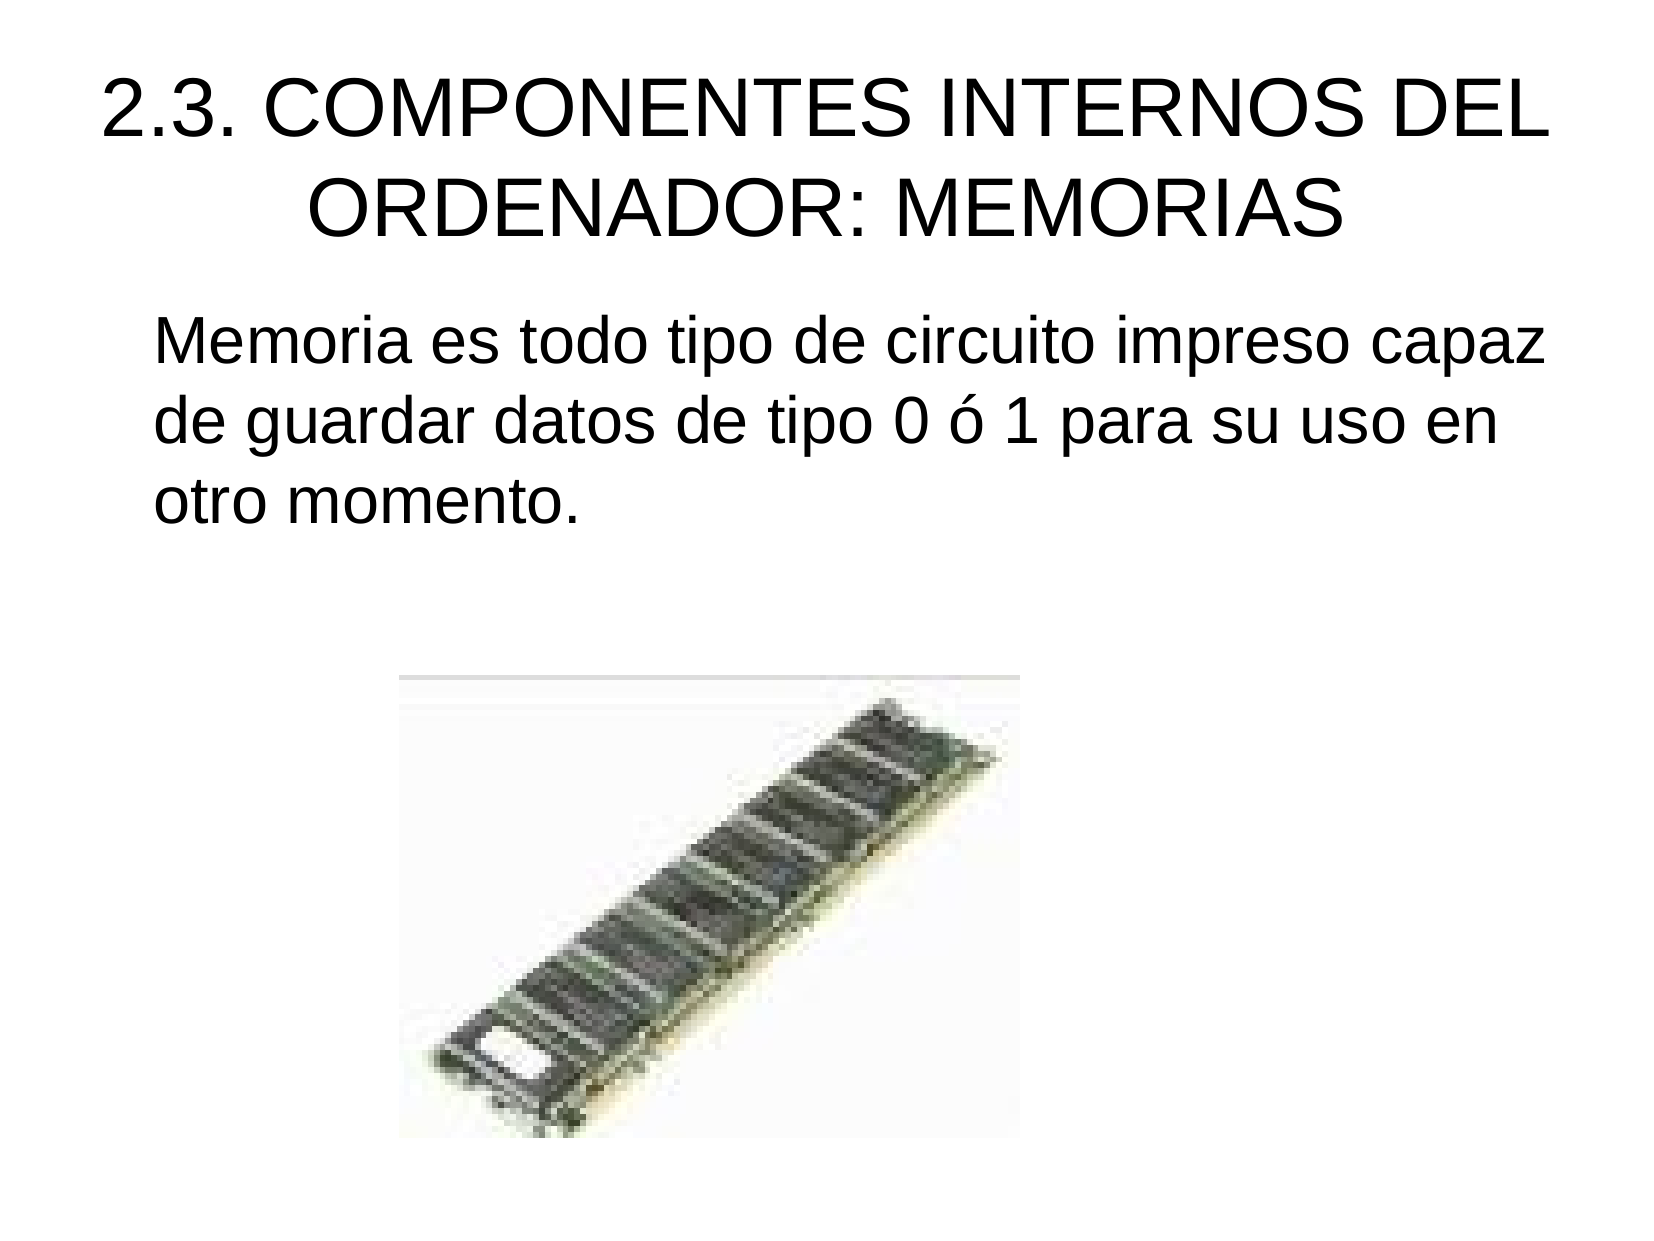

2.3. COMPONENTES INTERNOS DEL ORDENADOR: MEMORIAS
# Memoria es todo tipo de circuito impreso capaz de guardar datos de tipo 0 ó 1 para su uso en otro momento.